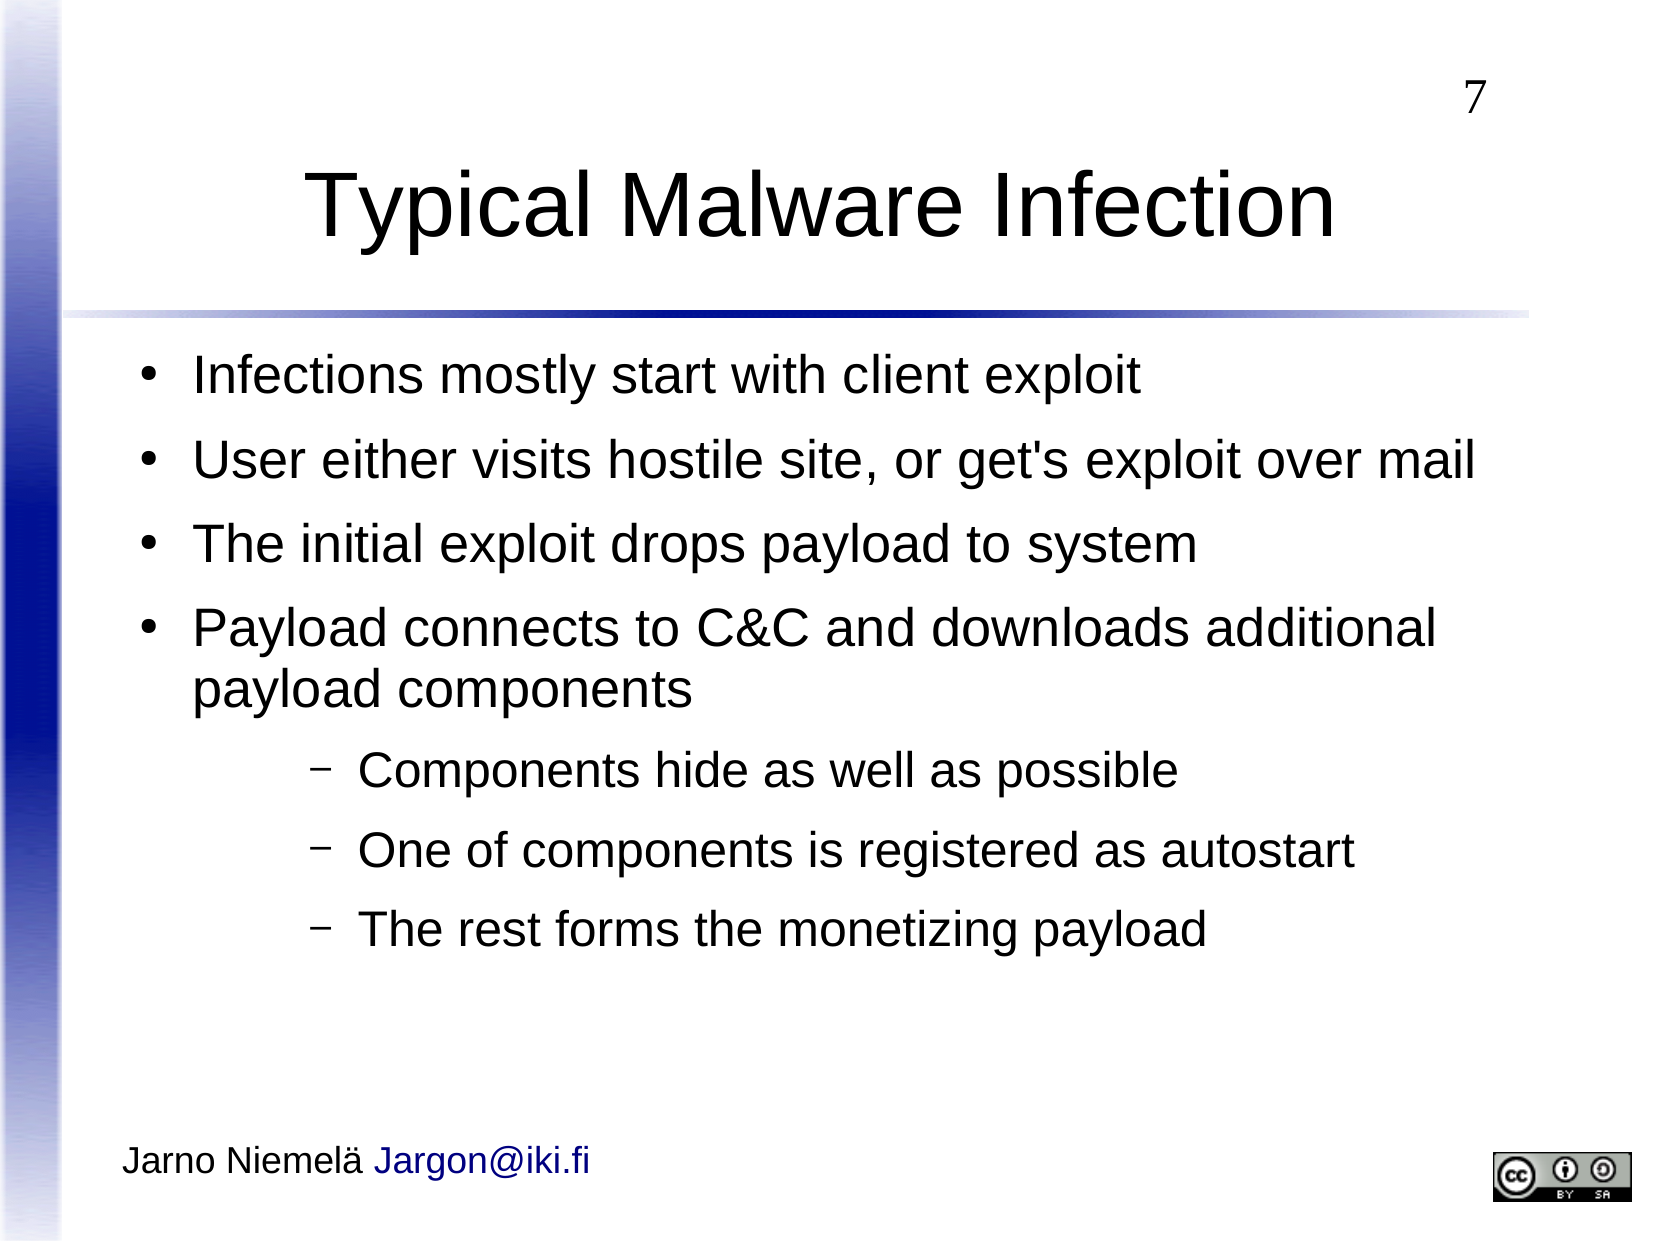

# Typical Malware Infection
Infections mostly start with client exploit
User either visits hostile site, or get's exploit over mail
The initial exploit drops payload to system
Payload connects to C&C and downloads additional
payload components
Components hide as well as possible
One of components is registered as autostart
The rest forms the monetizing payload